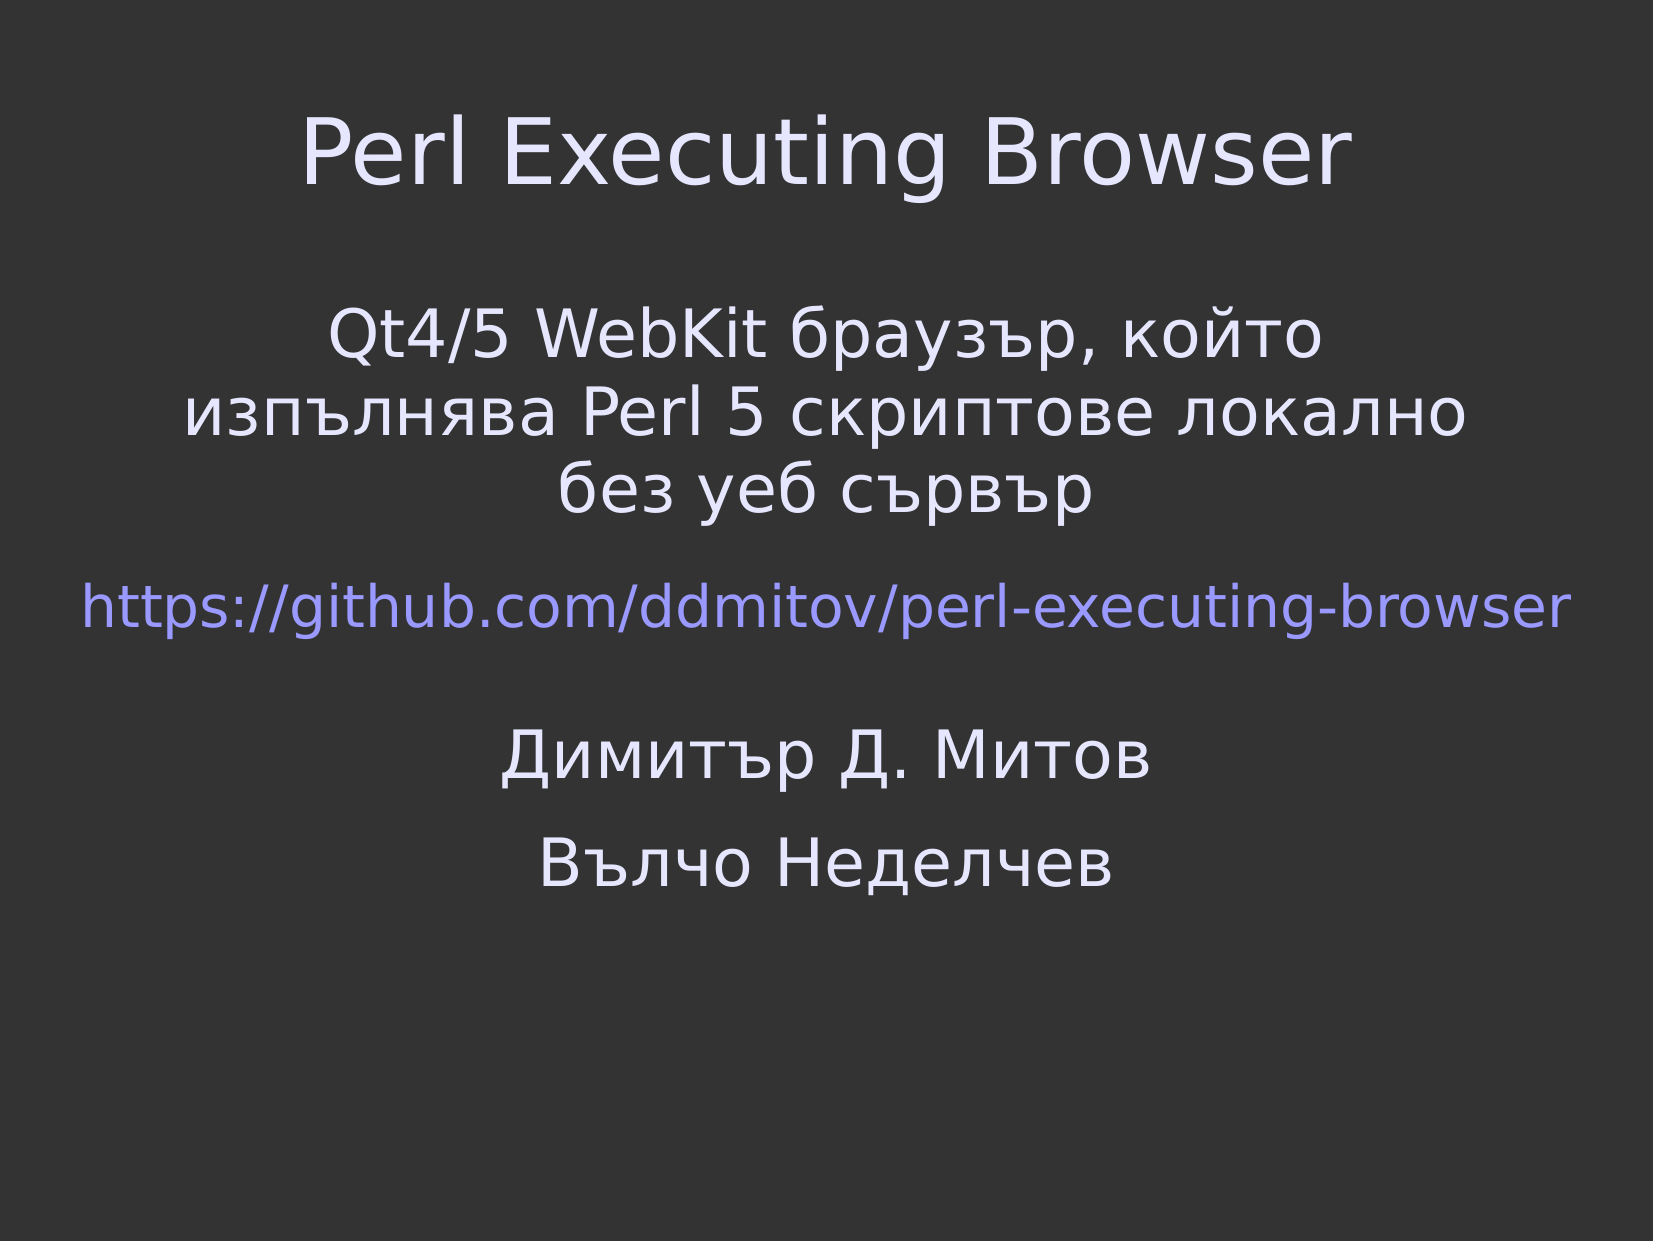

# Perl Executing Browser
Qt4/5 WebKit браузър, който
изпълнява Perl 5 скриптове локално
без уеб сървър
https://github.com/ddmitov/perl-executing-browser
Димитър Д. Митов
Вълчо Неделчев